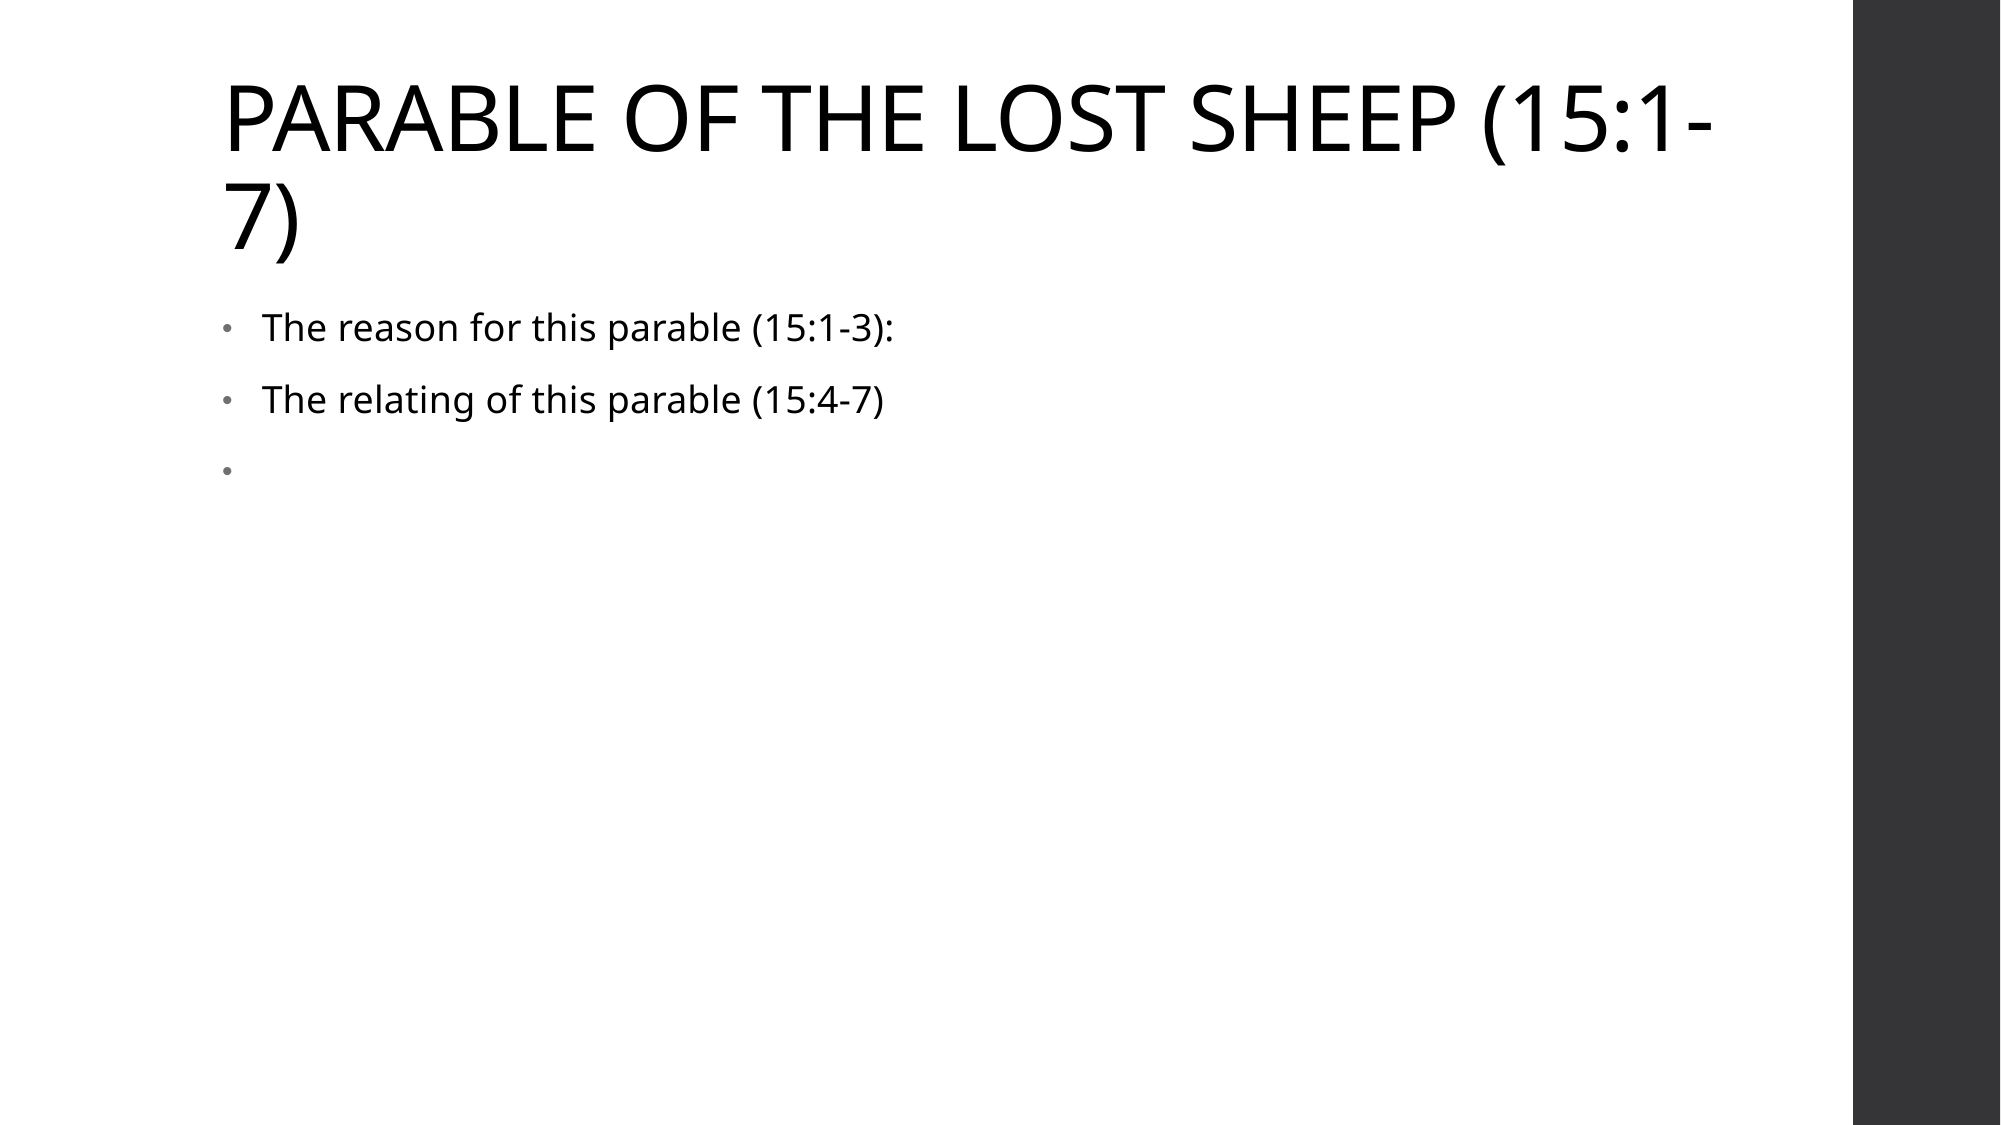

# PARABLE OF THE LOST SHEEP (15:1-7)
 The reason for this parable (15:1-3):
 The relating of this parable (15:4-7)